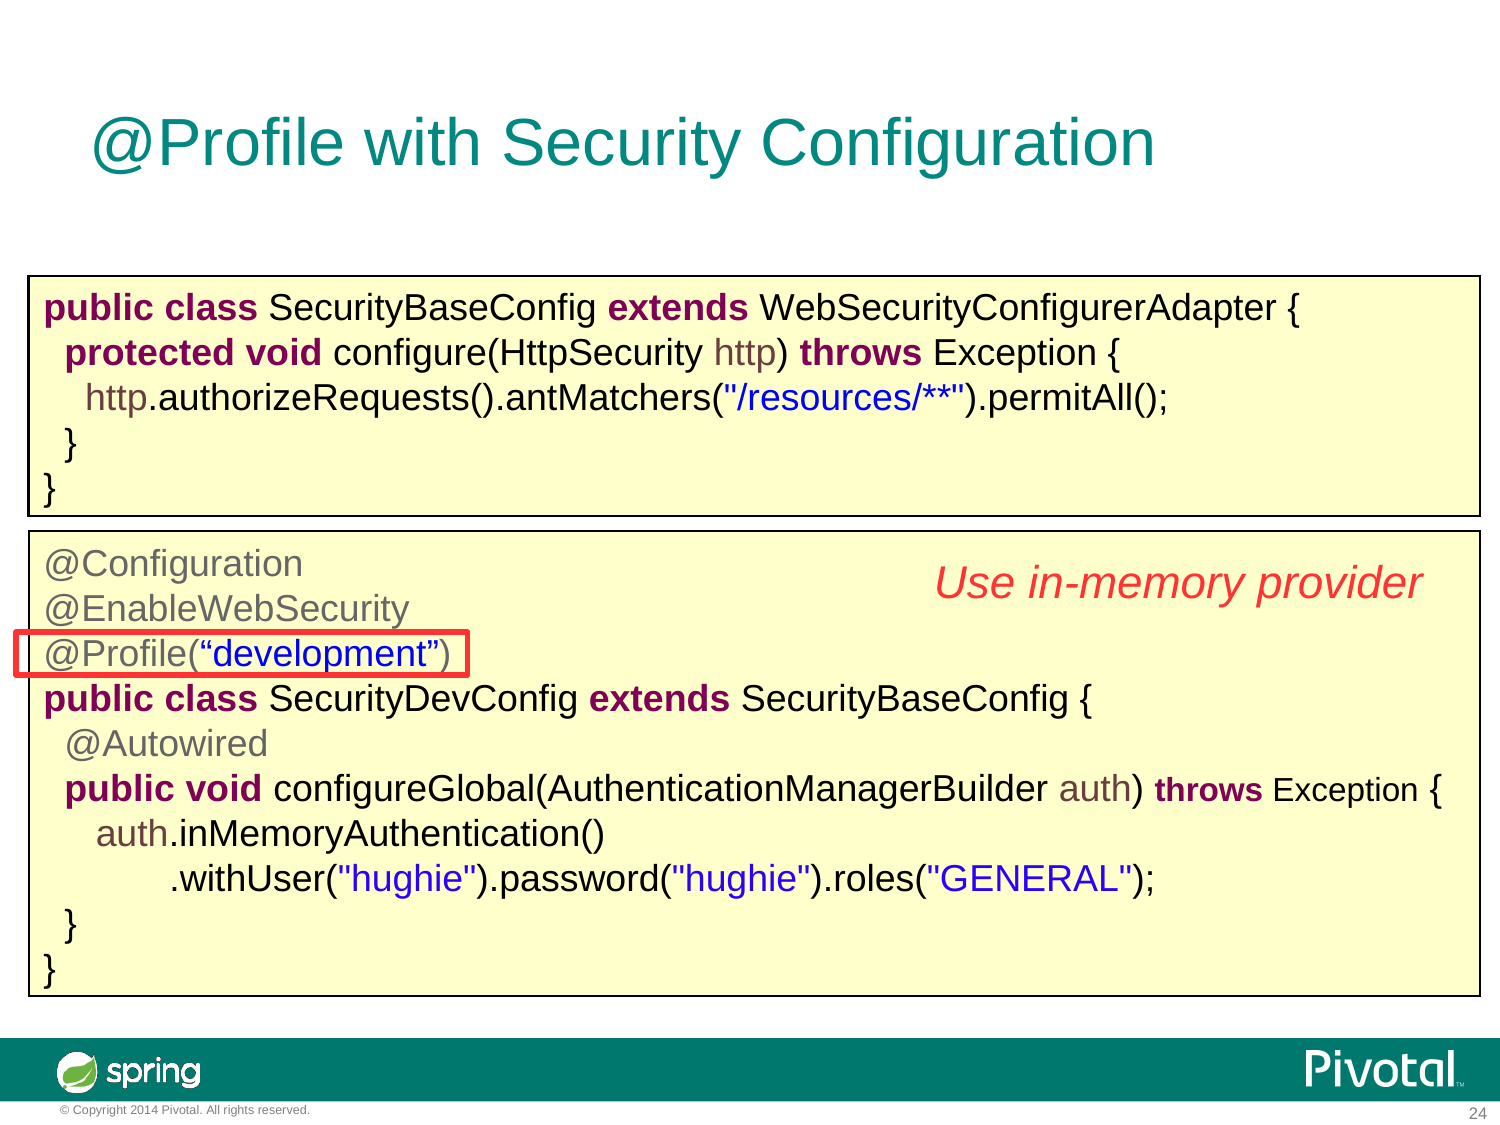

# @Profile with Security Configuration
public class SecurityBaseConfig extends WebSecurityConfigurerAdapter {
 protected void configure(HttpSecurity http) throws Exception {
 http.authorizeRequests().antMatchers("/resources/**").permitAll();
 }
}
@Configuration
@EnableWebSecurity
@Profile(“development”)
public class SecurityDevConfig extends SecurityBaseConfig {
 @Autowired
 public void configureGlobal(AuthenticationManagerBuilder auth) throws Exception {
 auth.inMemoryAuthentication()
 .withUser("hughie").password("hughie").roles("GENERAL");
 }
}
Use in-memory provider